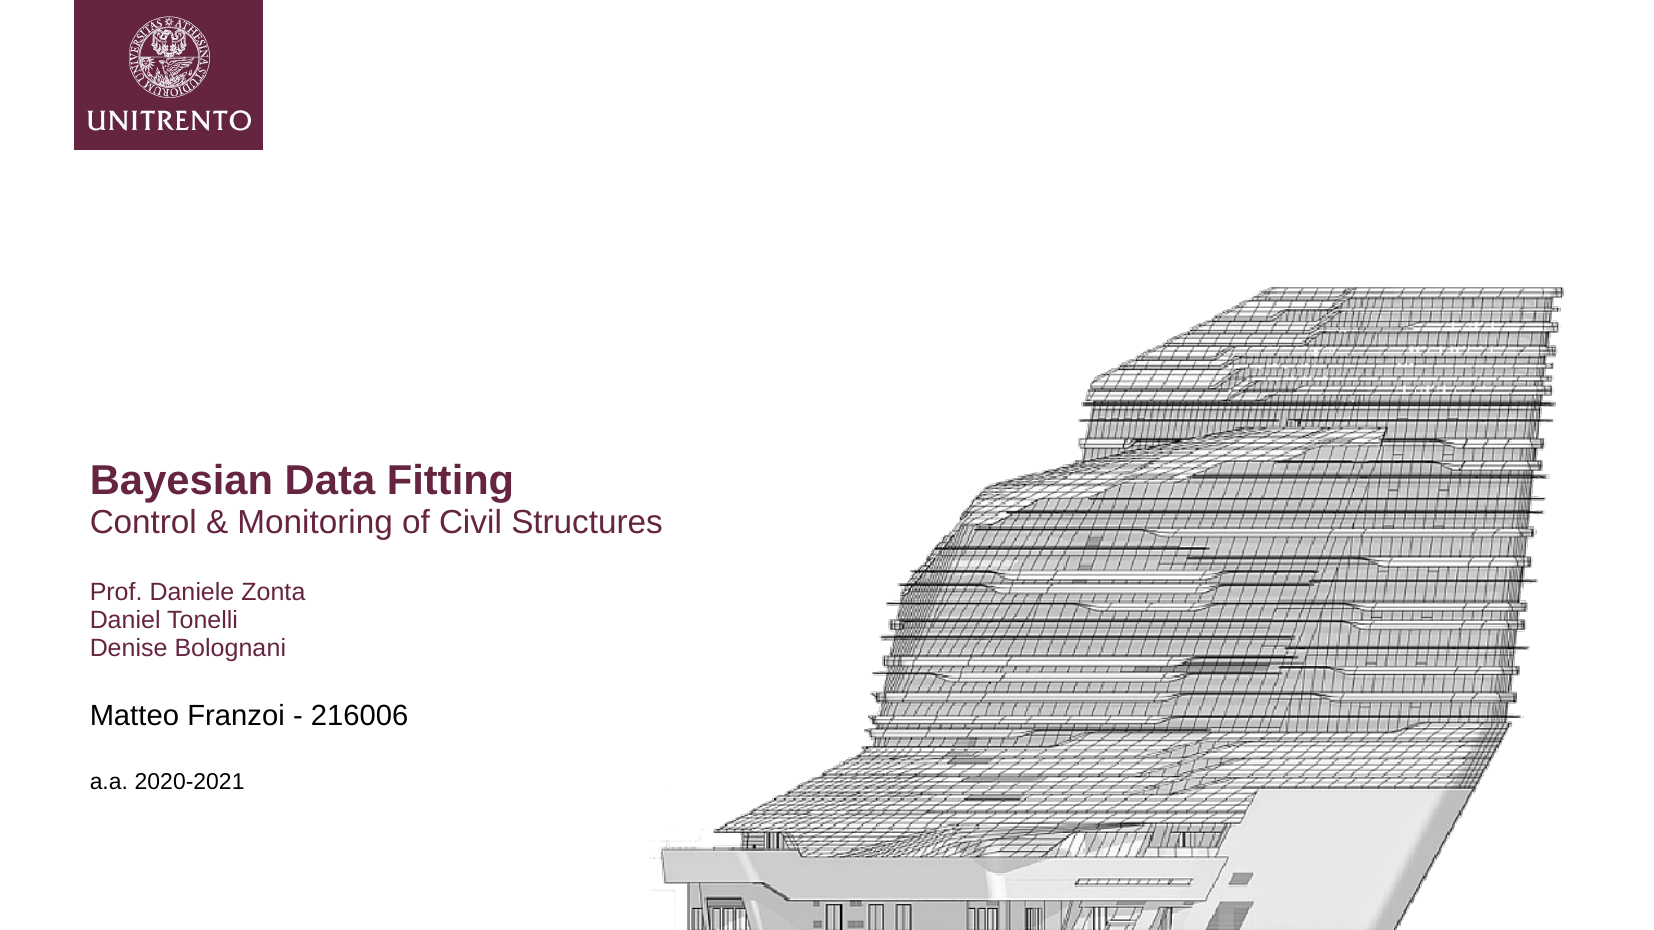

Bayesian Data Fitting
Control & Monitoring of Civil Structures
Prof. Daniele Zonta
Daniel Tonelli
Denise Bolognani
Matteo Franzoi - 216006
a.a. 2020-2021